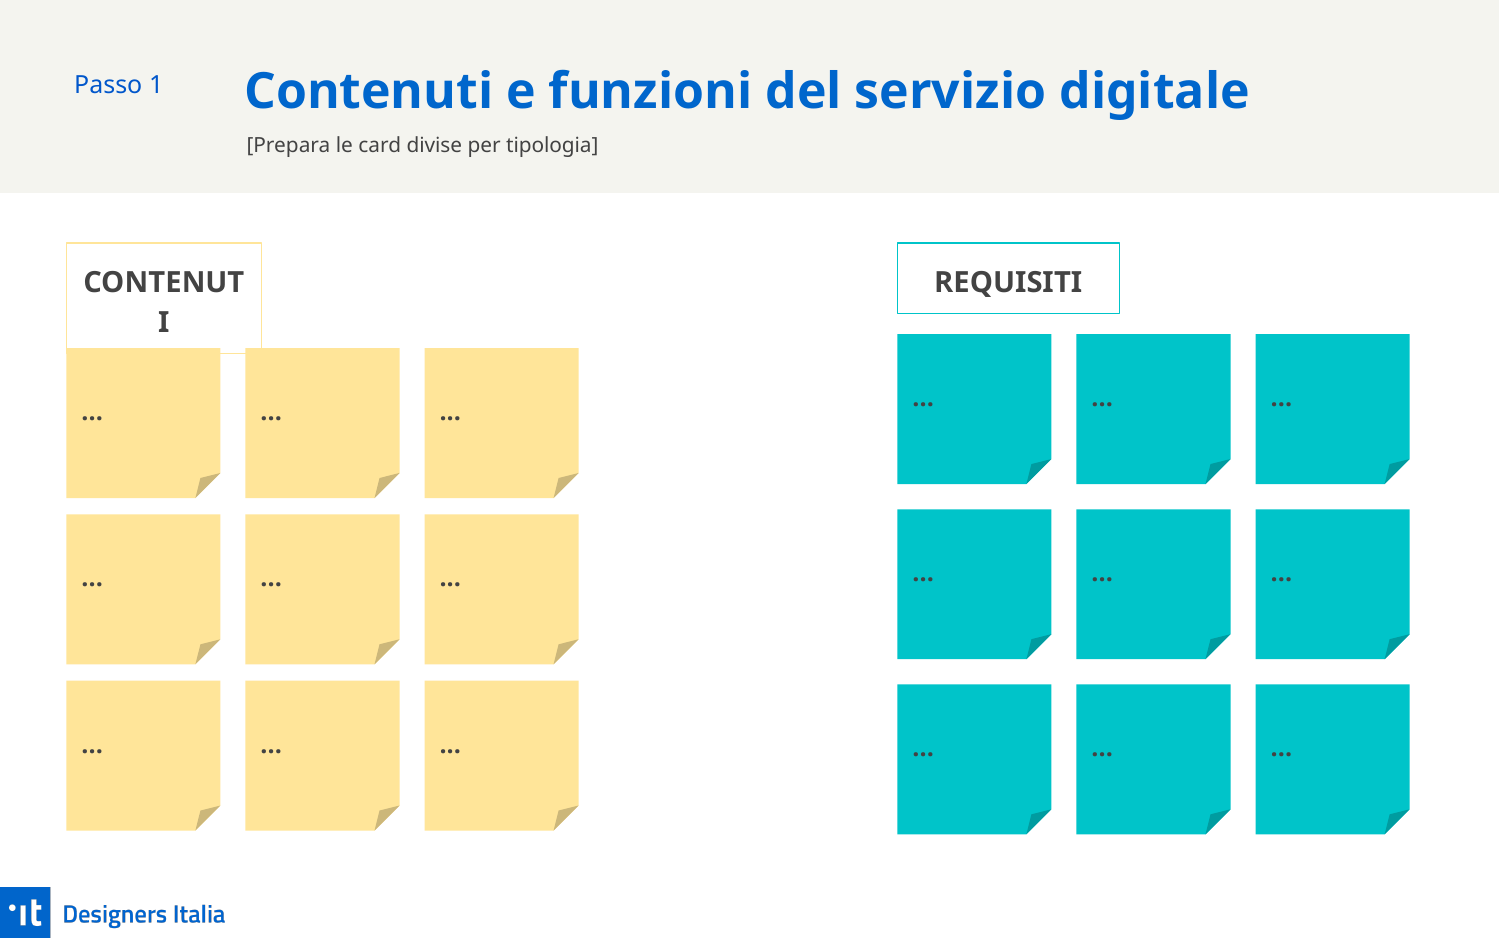

Passo 1
Contenuti e funzioni del servizio digitale
[Prepara le card divise per tipologia]
CONTENUTI
REQUISITI
...
...
...
...
...
...
...
...
...
...
...
...
...
...
...
...
...
...